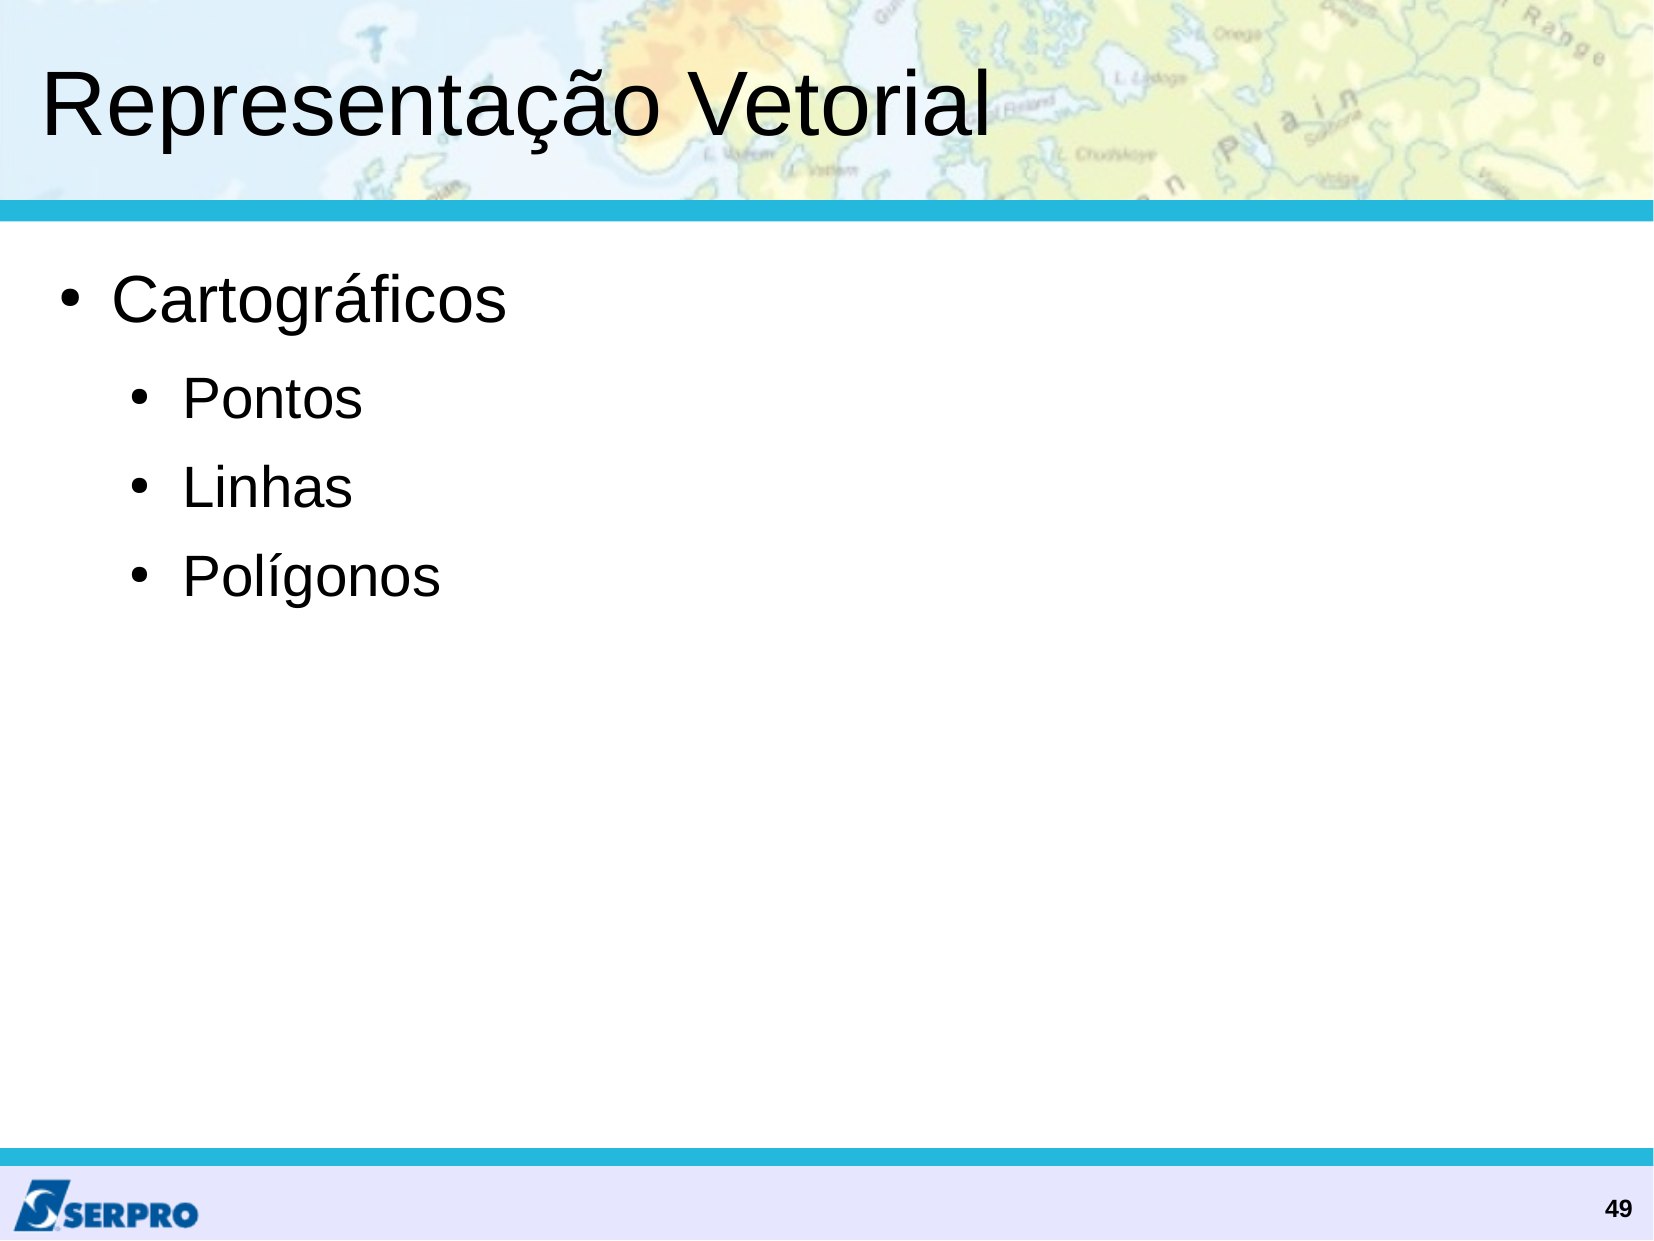

# Representação Vetorial
Cartográficos
Pontos
Linhas
Polígonos
49